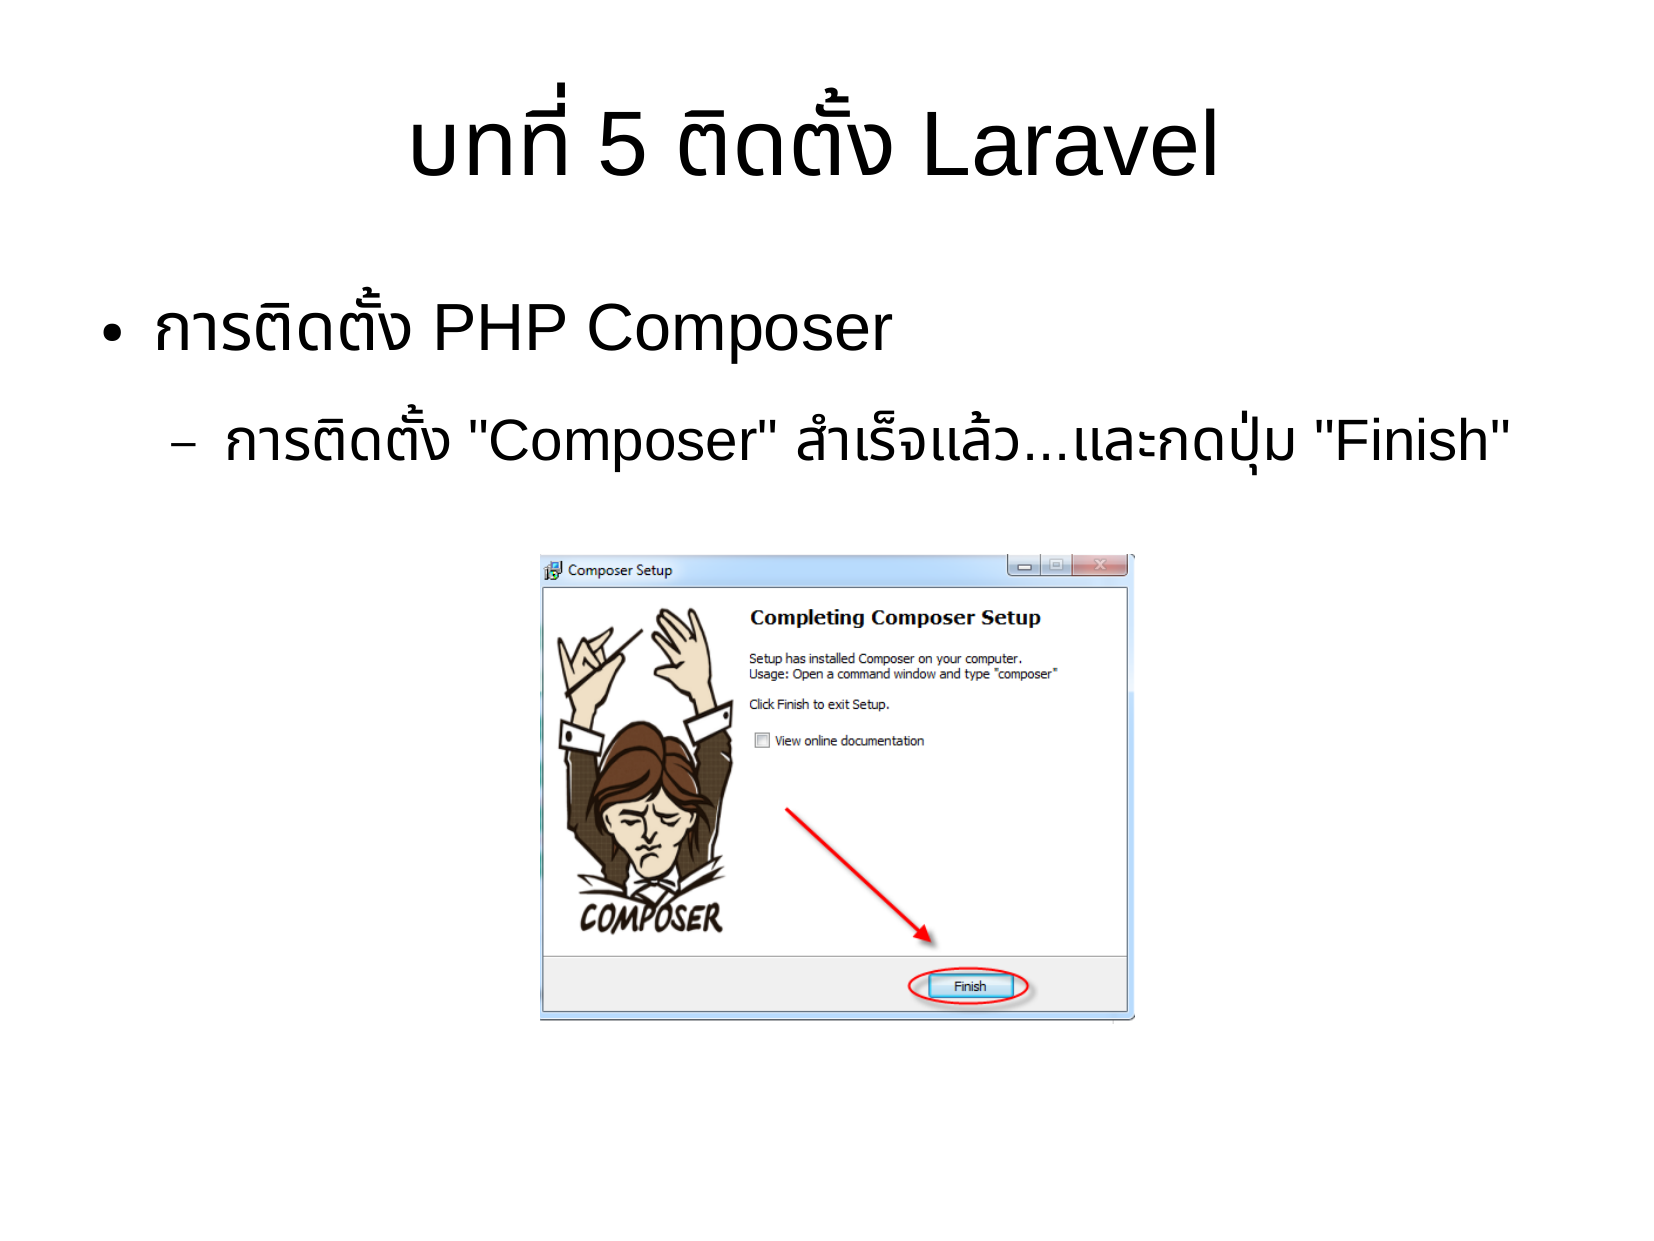

# บทที่ 5 ติดตั้ง Laravel
การติดตั้ง PHP Composer
การติดตั้ง "Composer" สำเร็จแล้ว...และกดปุ่ม "Finish"